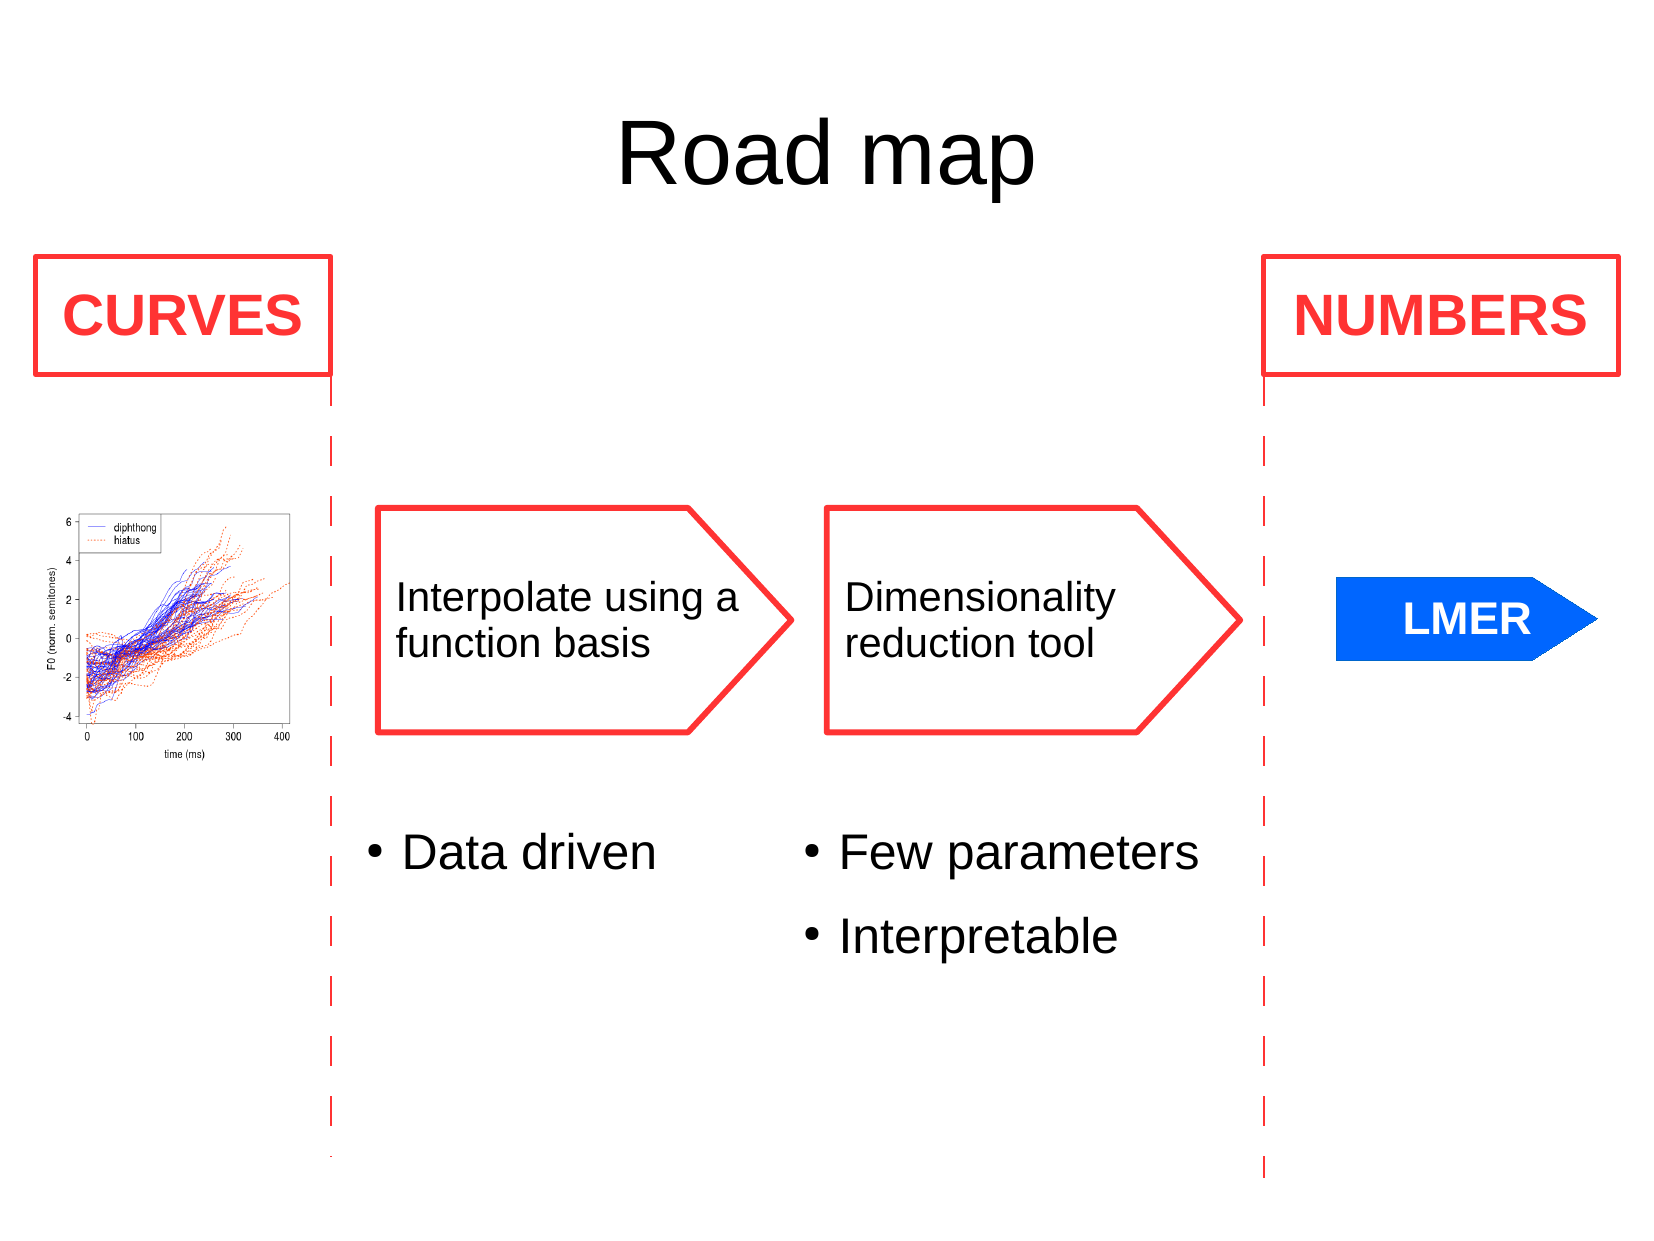

# Road map
CURVES
NUMBERS
Interpolate using a function basis
Dimensionality reduction tool
LMER
Data driven
Few parameters
Interpretable